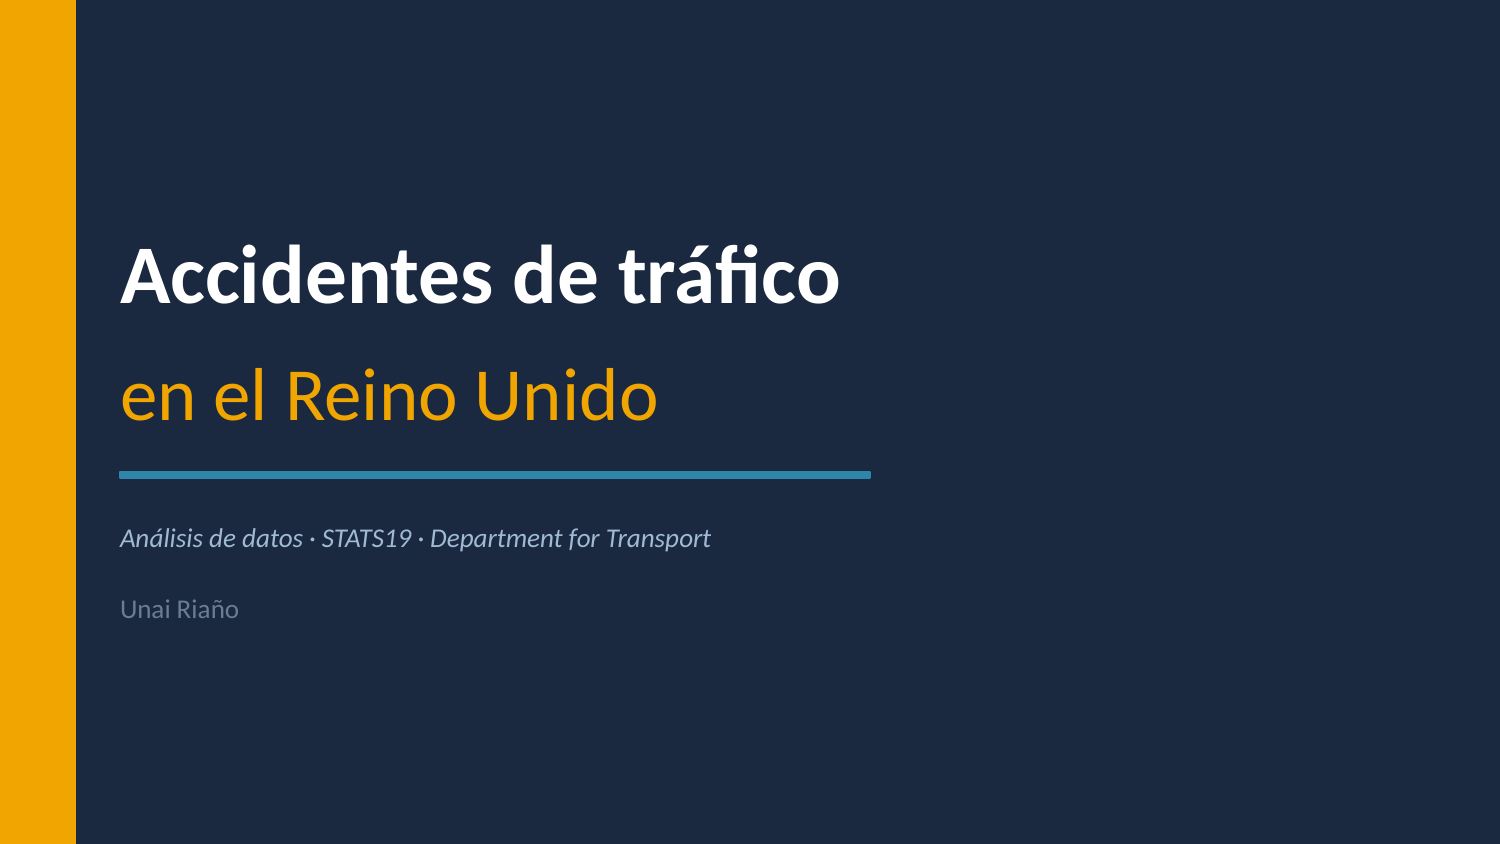

Accidentes de tráfico
en el Reino Unido
Análisis de datos · STATS19 · Department for Transport
Unai Riaño